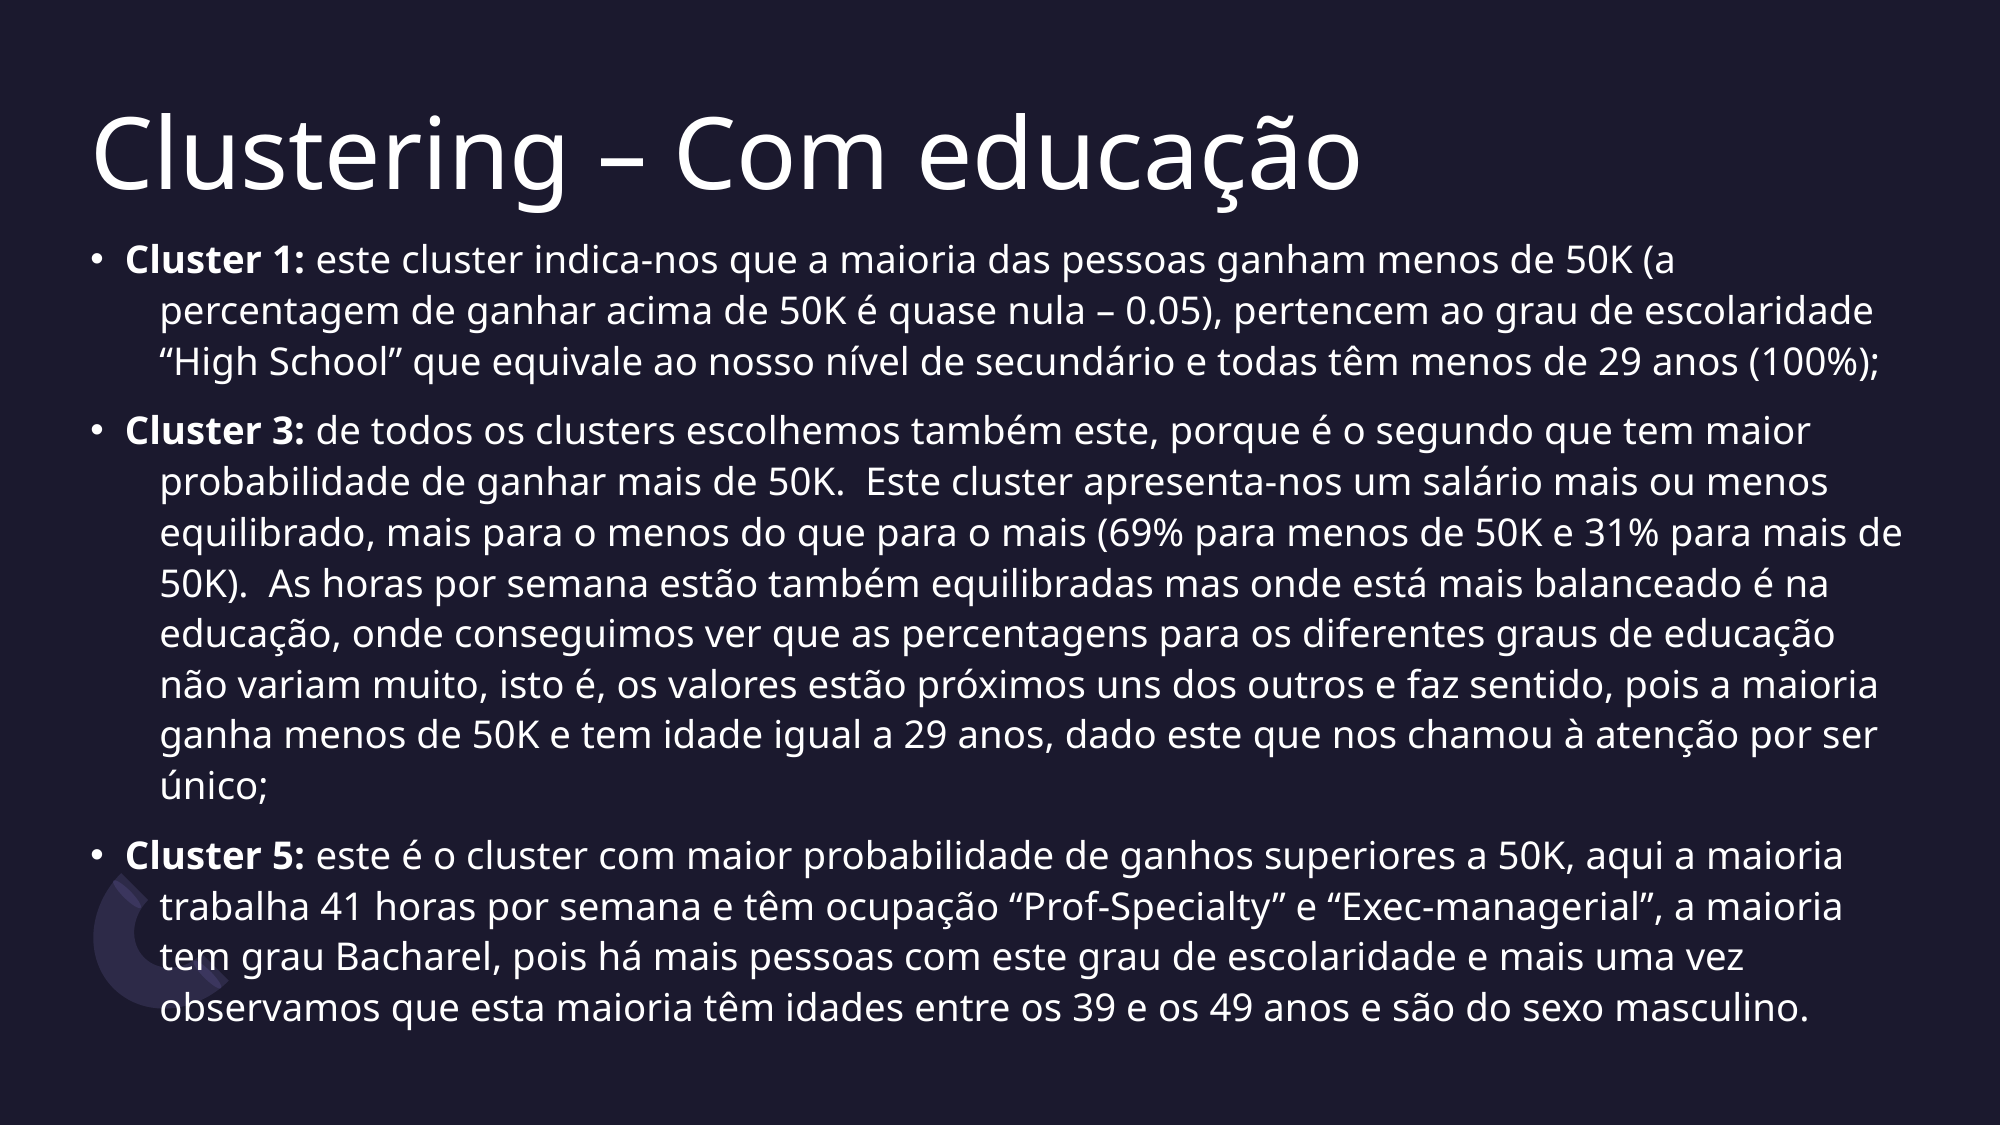

# Clustering – Com educação
Cluster 1: este cluster indica-nos que a maioria das pessoas ganham menos de 50K (a percentagem de ganhar acima de 50K é quase nula – 0.05), pertencem ao grau de escolaridade “High School” que equivale ao nosso nível de secundário e todas têm menos de 29 anos (100%);
Cluster 3: de todos os clusters escolhemos também este, porque é o segundo que tem maior probabilidade de ganhar mais de 50K. Este cluster apresenta-nos um salário mais ou menos equilibrado, mais para o menos do que para o mais (69% para menos de 50K e 31% para mais de 50K). As horas por semana estão também equilibradas mas onde está mais balanceado é na educação, onde conseguimos ver que as percentagens para os diferentes graus de educação não variam muito, isto é, os valores estão próximos uns dos outros e faz sentido, pois a maioria ganha menos de 50K e tem idade igual a 29 anos, dado este que nos chamou à atenção por ser único;
Cluster 5: este é o cluster com maior probabilidade de ganhos superiores a 50K, aqui a maioria trabalha 41 horas por semana e têm ocupação “Prof-Specialty” e “Exec-managerial”, a maioria tem grau Bacharel, pois há mais pessoas com este grau de escolaridade e mais uma vez observamos que esta maioria têm idades entre os 39 e os 49 anos e são do sexo masculino.